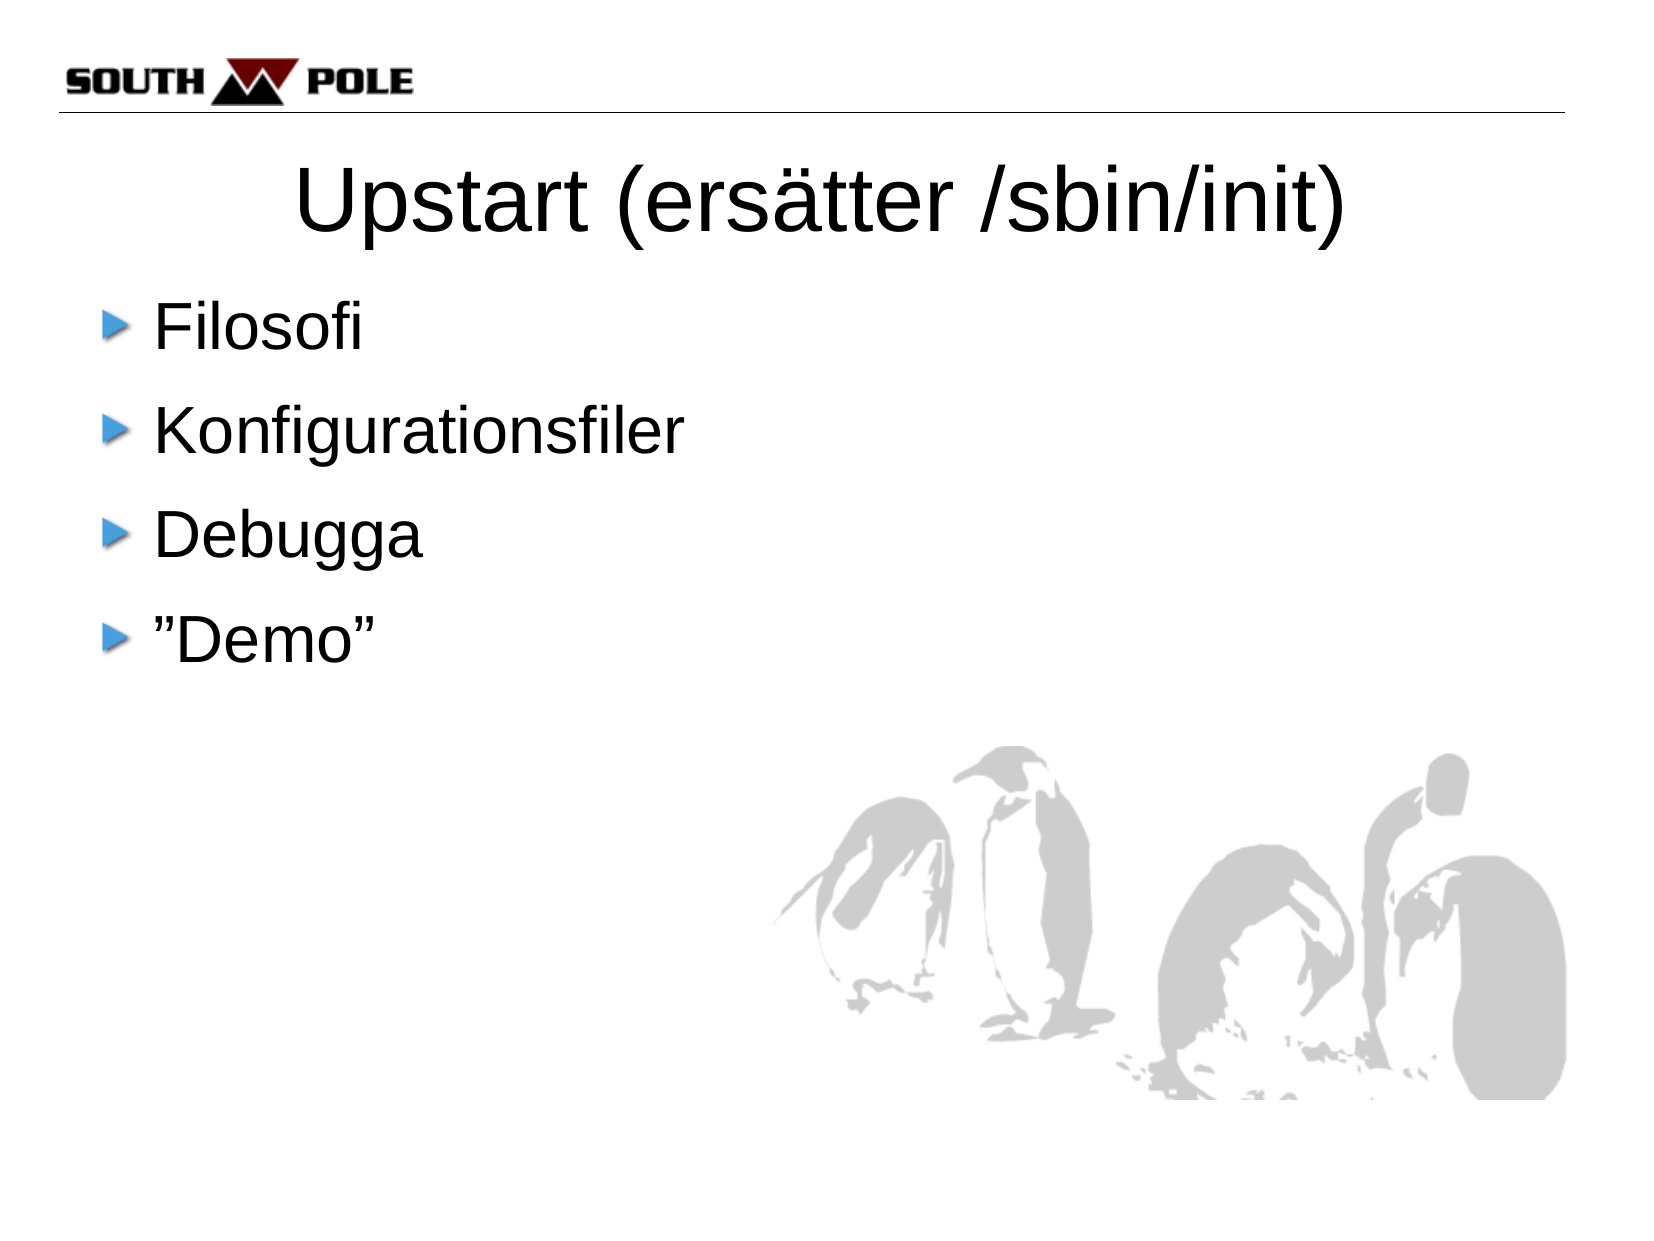

Upstart (ersätter /sbin/init)
# Filosofi
Konfigurationsfiler
Debugga
”Demo”